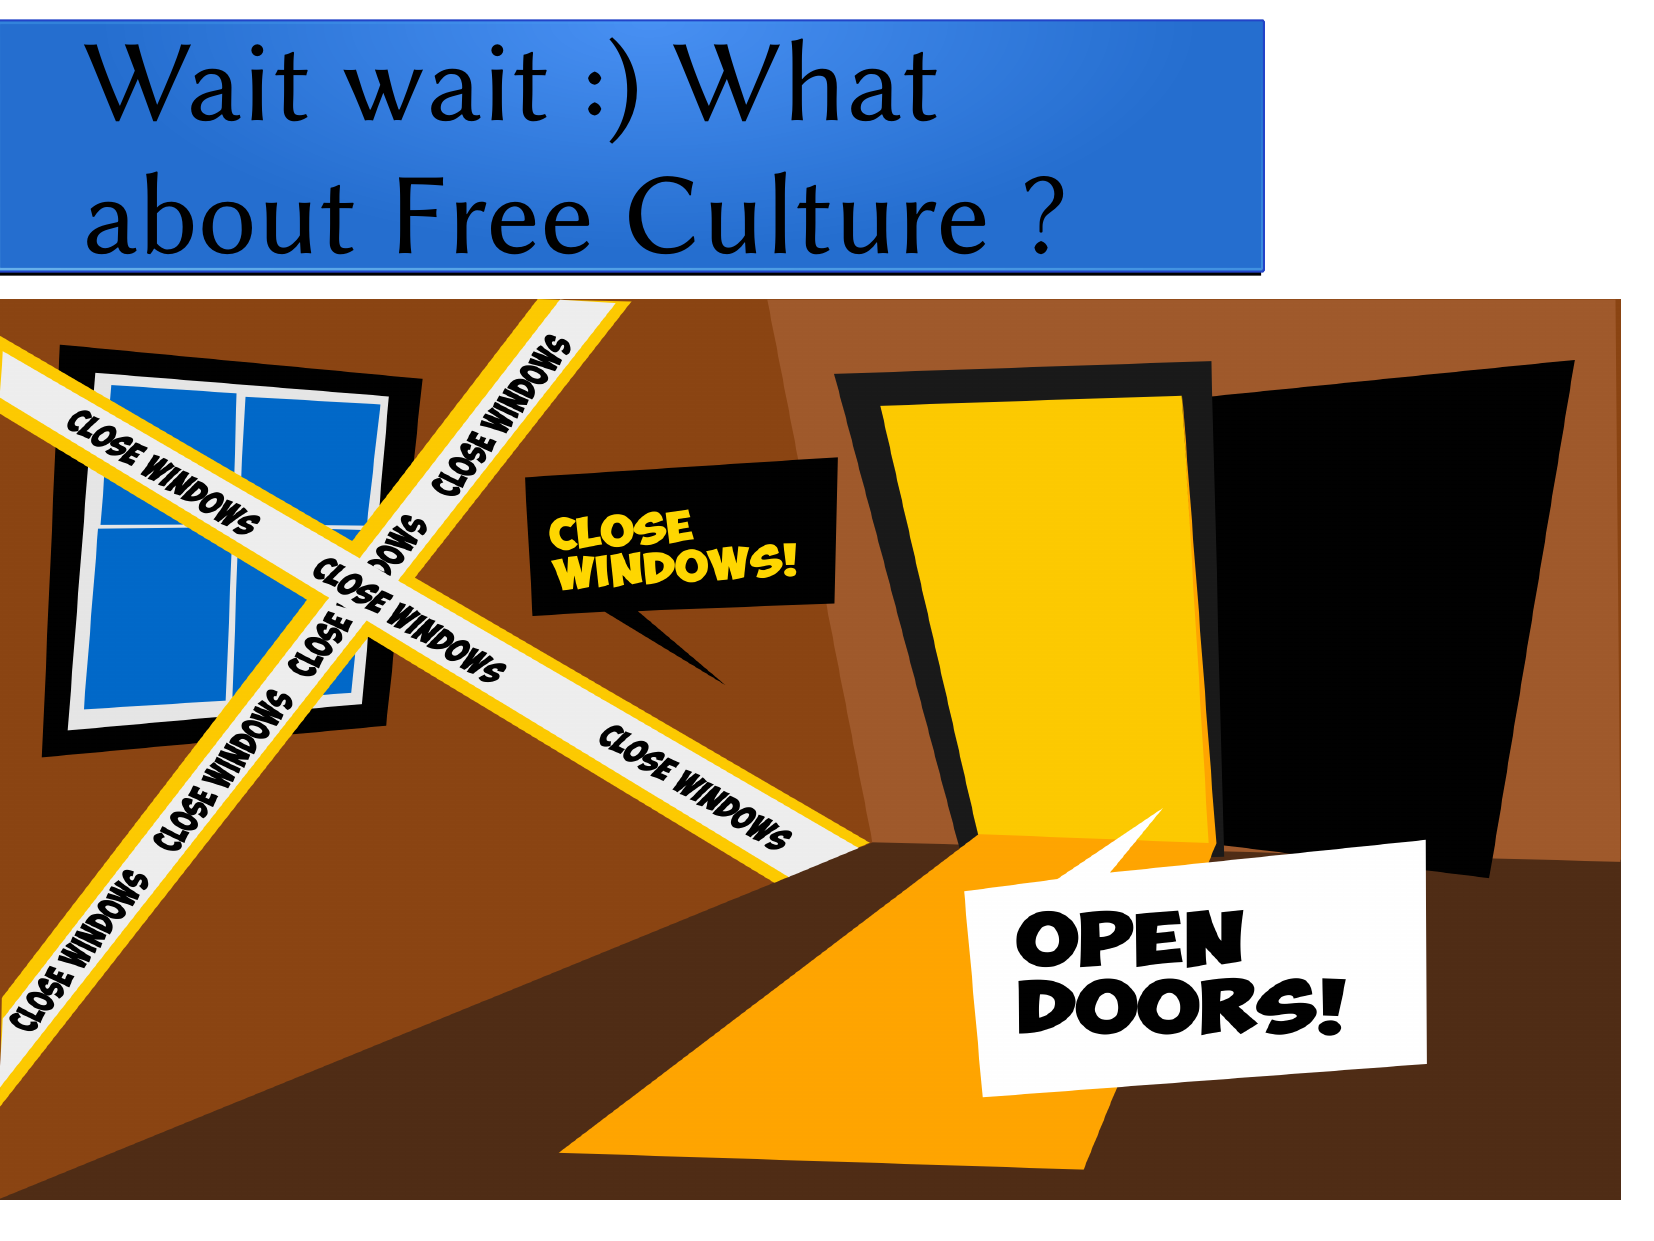

# Wait wait :) What about Free Culture ?